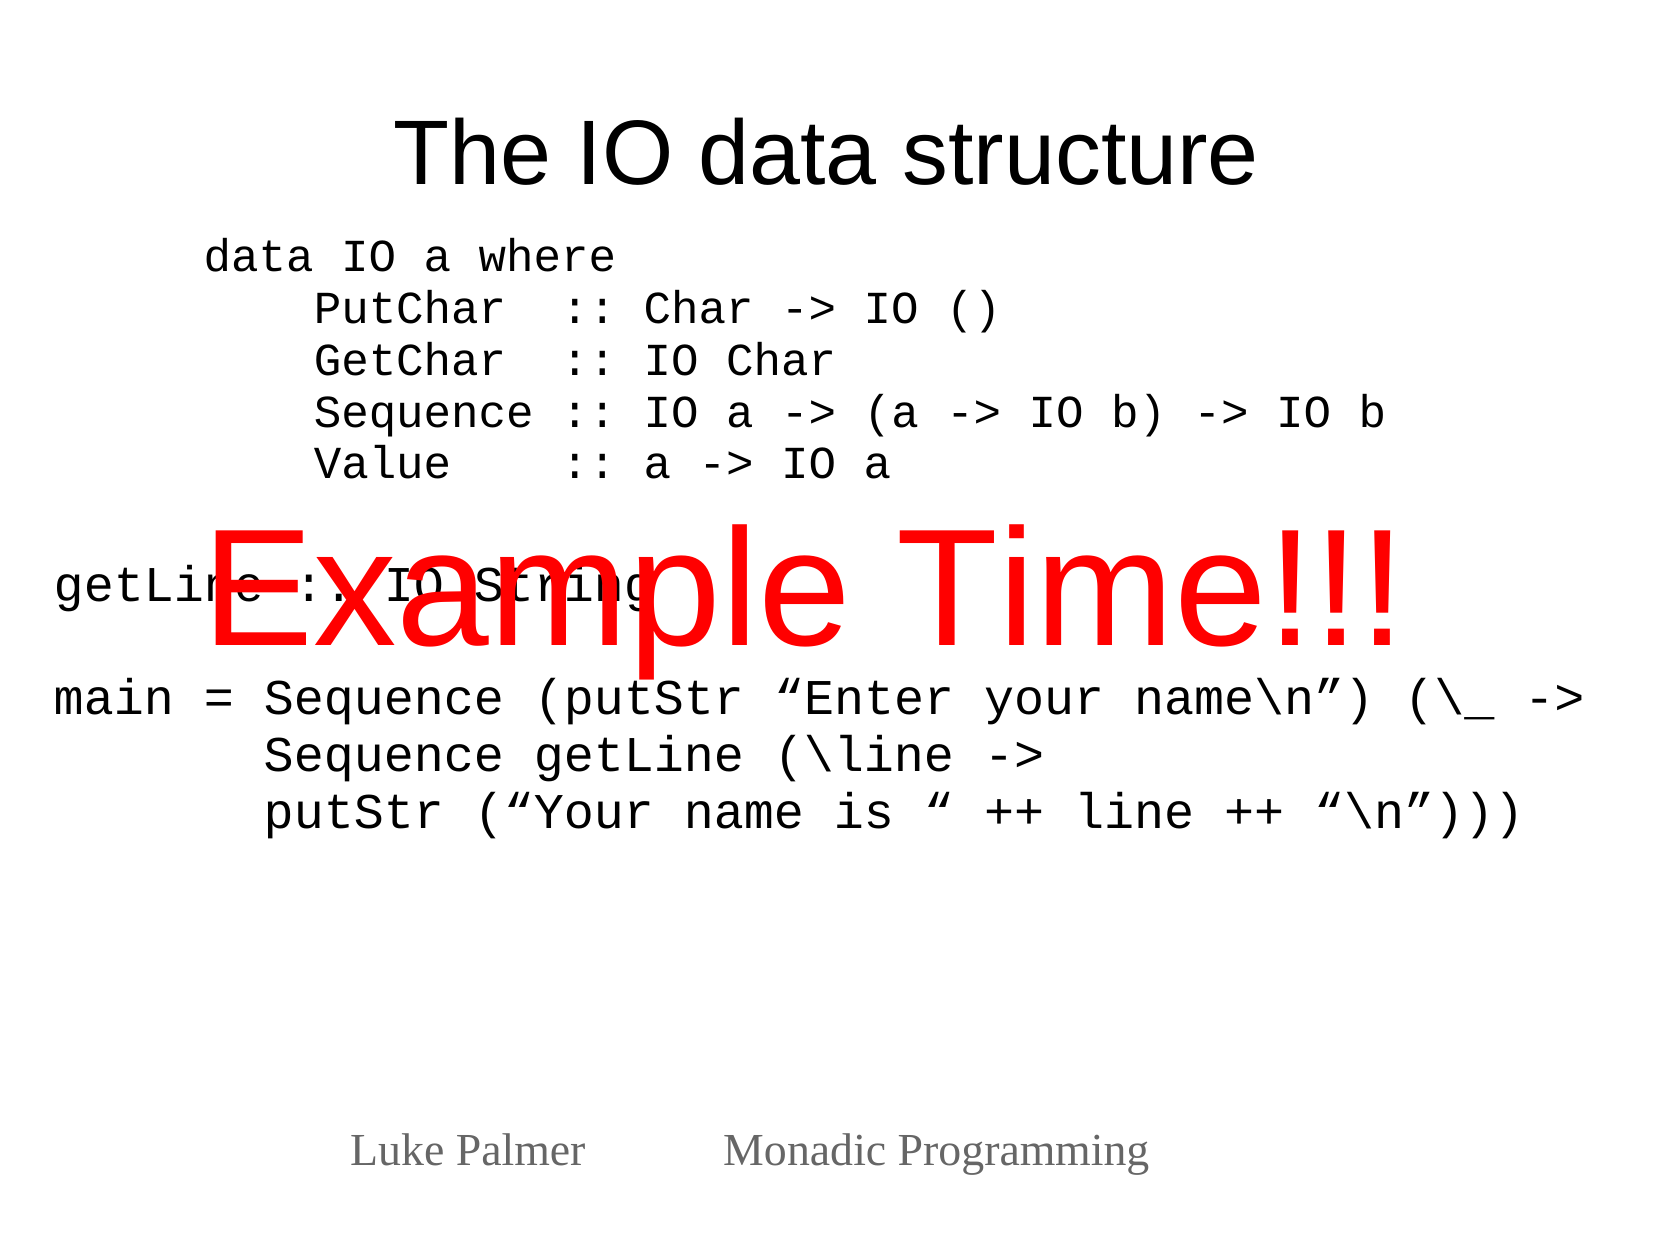

# The IO data structure
data IO a where
 PutChar :: Char -> IO ()
 GetChar :: IO Char
 Sequence :: IO a -> (a -> IO b) -> IO b
 Value :: a -> IO a
Example Time!!!
getLine :: IO String
main = Sequence (putStr “Enter your name\n”) (\_ ->
 Sequence getLine (\line ->
 putStr (“Your name is “ ++ line ++ “\n”)))